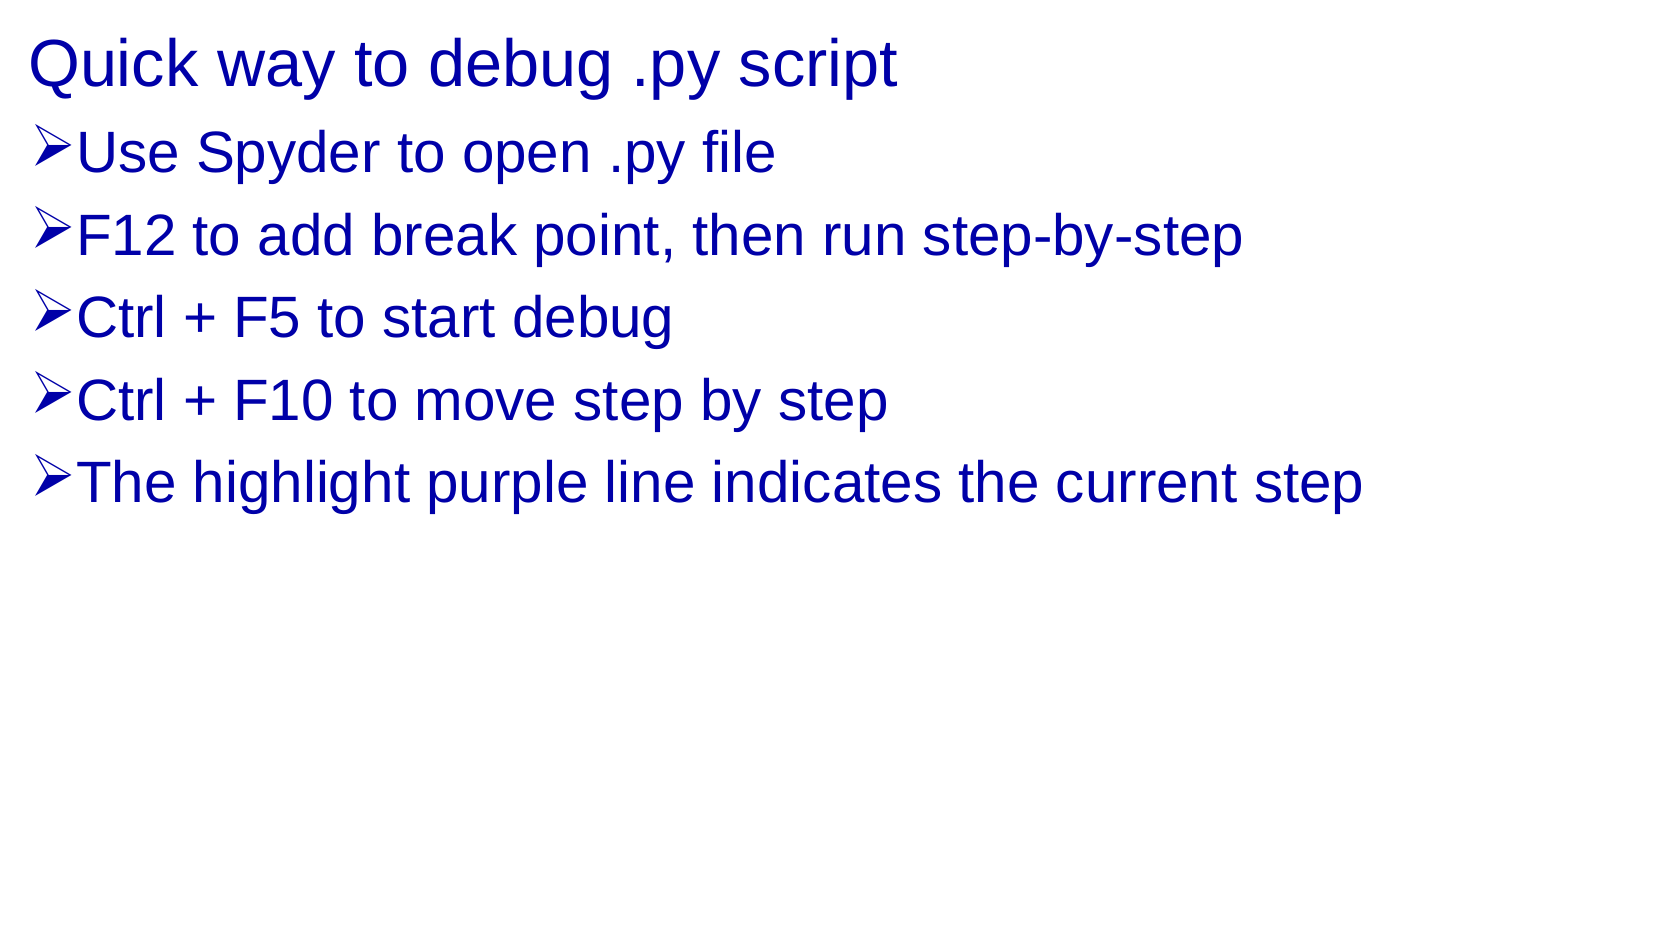

# Quick way to debug .py script
Use Spyder to open .py file
F12 to add break point, then run step-by-step
Ctrl + F5 to start debug
Ctrl + F10 to move step by step
The highlight purple line indicates the current step